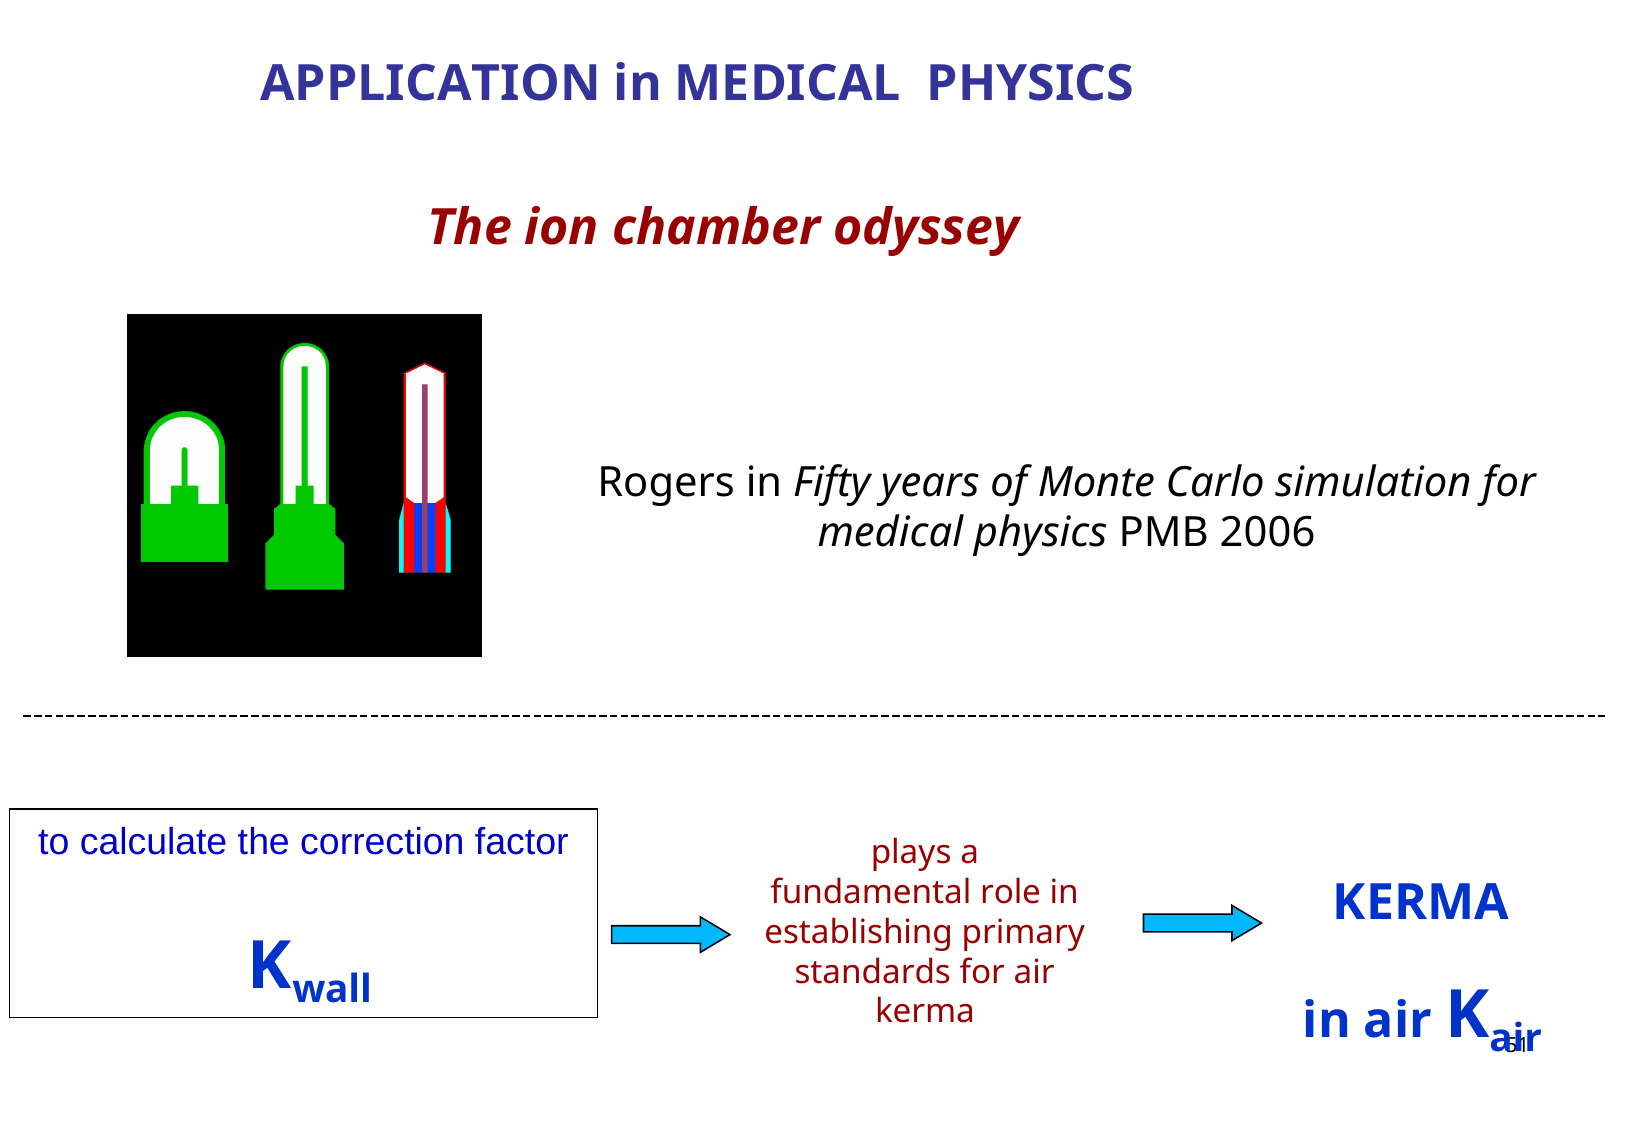

APPLICATION in MEDICAL PHYSICS
The ion chamber odyssey
Rogers in Fifty years of Monte Carlo simulation for medical physics PMB 2006
KERMA
 in air Kair
to calculate the correction factor
 Kwall
plays a
fundamental role in establishing primary standards for air kerma
51